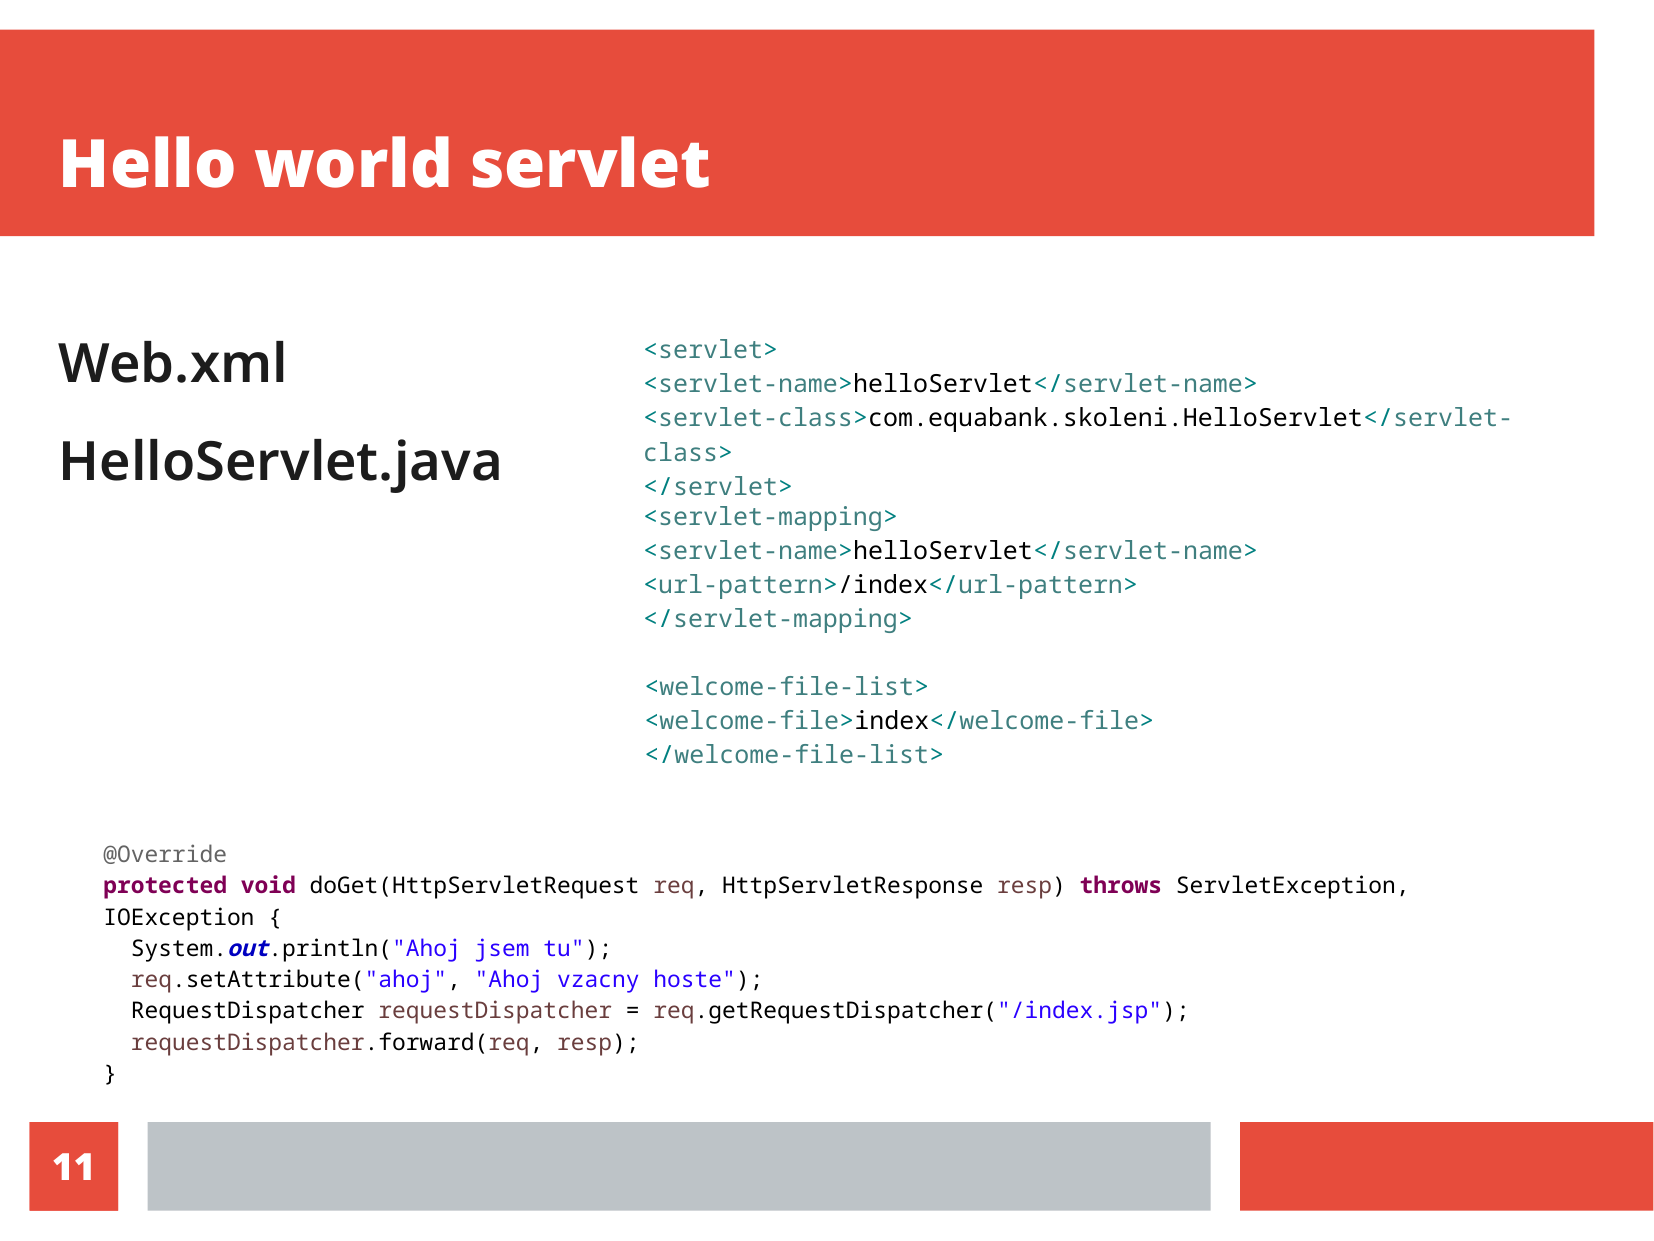

# Hello world servlet
Web.xml
HelloServlet.java
<servlet>
<servlet-name>helloServlet</servlet-name>
<servlet-class>com.equabank.skoleni.HelloServlet</servlet-class>
</servlet>
<servlet-mapping>
<servlet-name>helloServlet</servlet-name>
<url-pattern>/index</url-pattern>
</servlet-mapping>
<welcome-file-list>
<welcome-file>index</welcome-file>
</welcome-file-list>
@Override
protected void doGet(HttpServletRequest req, HttpServletResponse resp) throws ServletException, IOException {
 System.out.println("Ahoj jsem tu");
 req.setAttribute("ahoj", "Ahoj vzacny hoste");
 RequestDispatcher requestDispatcher = req.getRequestDispatcher("/index.jsp");
 requestDispatcher.forward(req, resp);
}
11